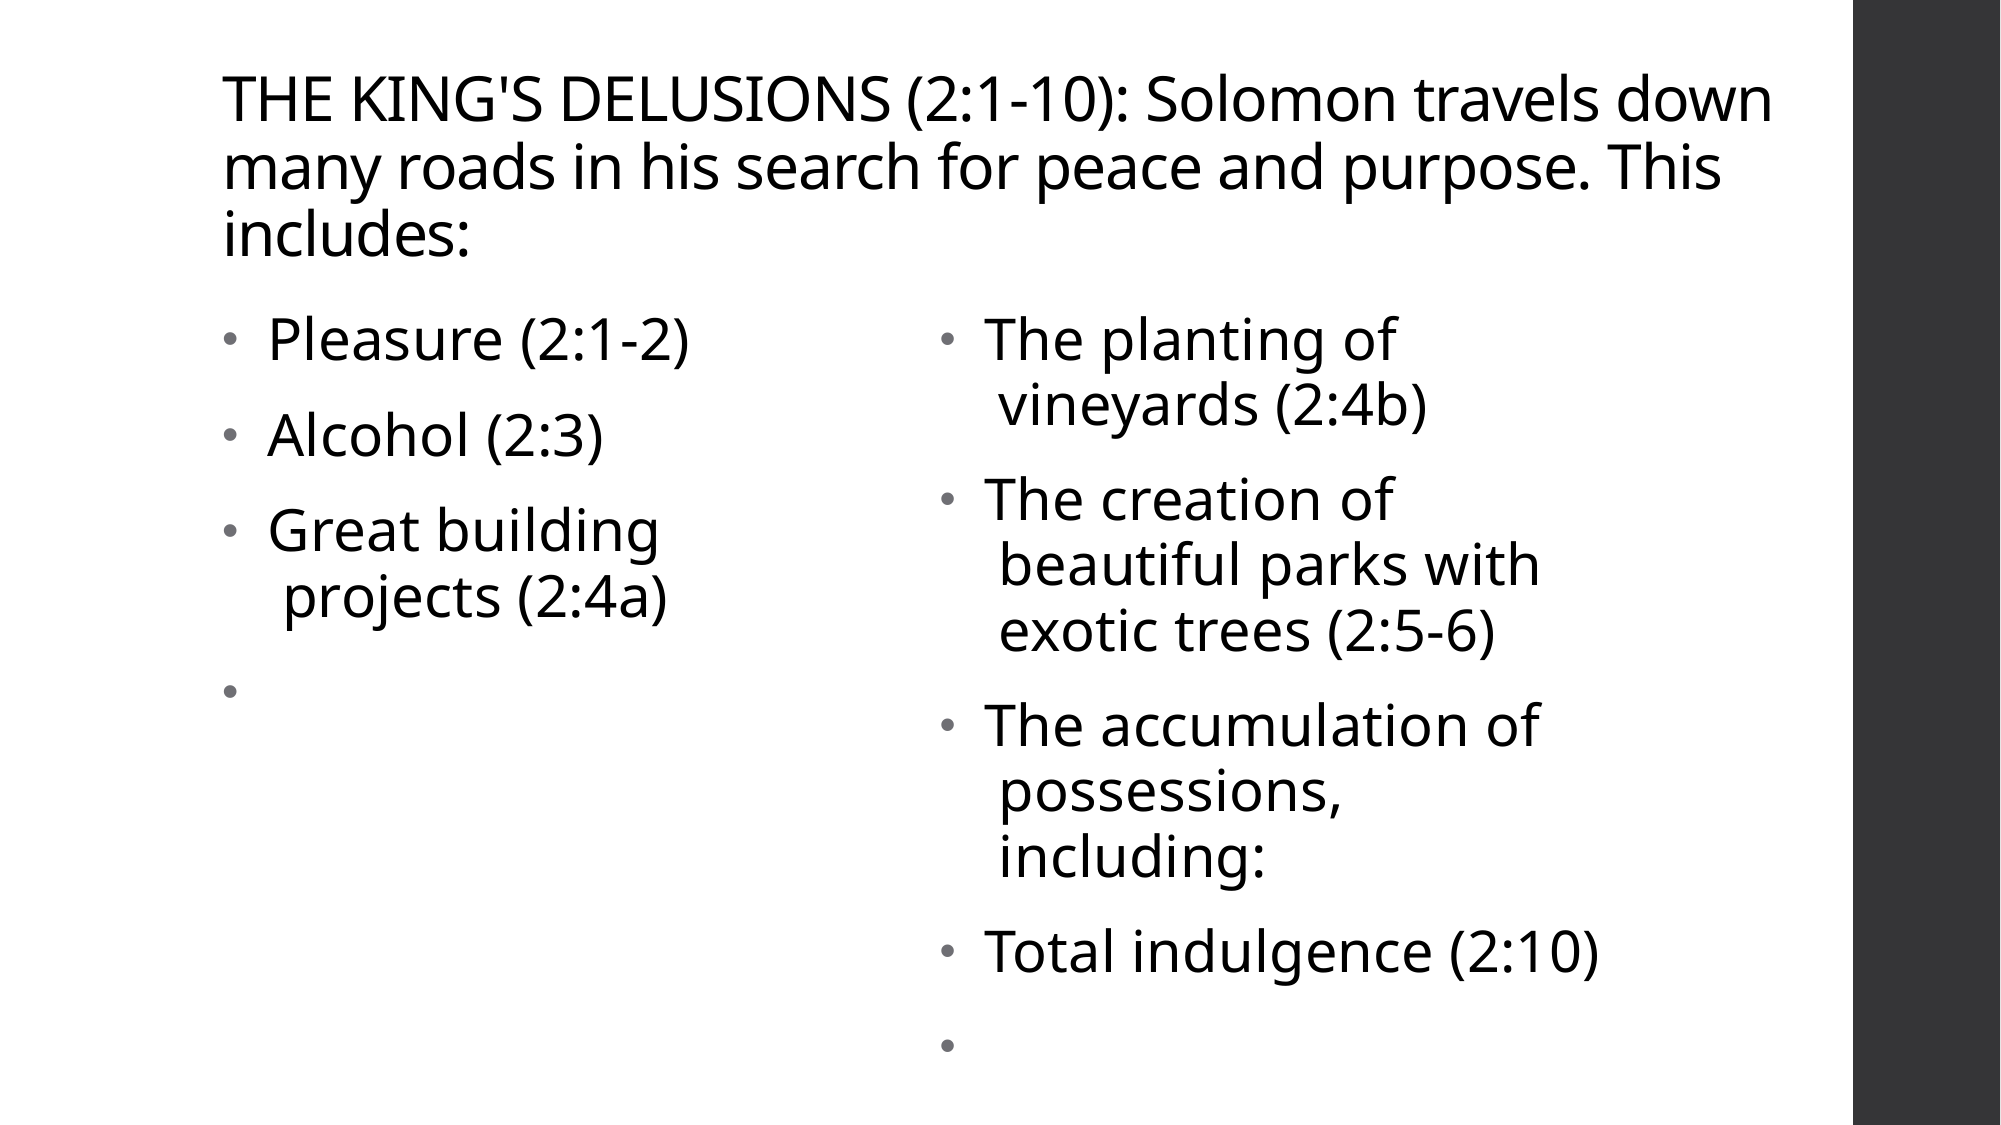

# THE KING'S DELUSIONS (2:1-10): Solomon travels down many roads in his search for peace and purpose. This includes:
 Pleasure (2:1-2)
 Alcohol (2:3)
 Great building projects (2:4a)
 The planting of vineyards (2:4b)
 The creation of beautiful parks with exotic trees (2:5-6)
 The accumulation of possessions, including:
 Total indulgence (2:10)